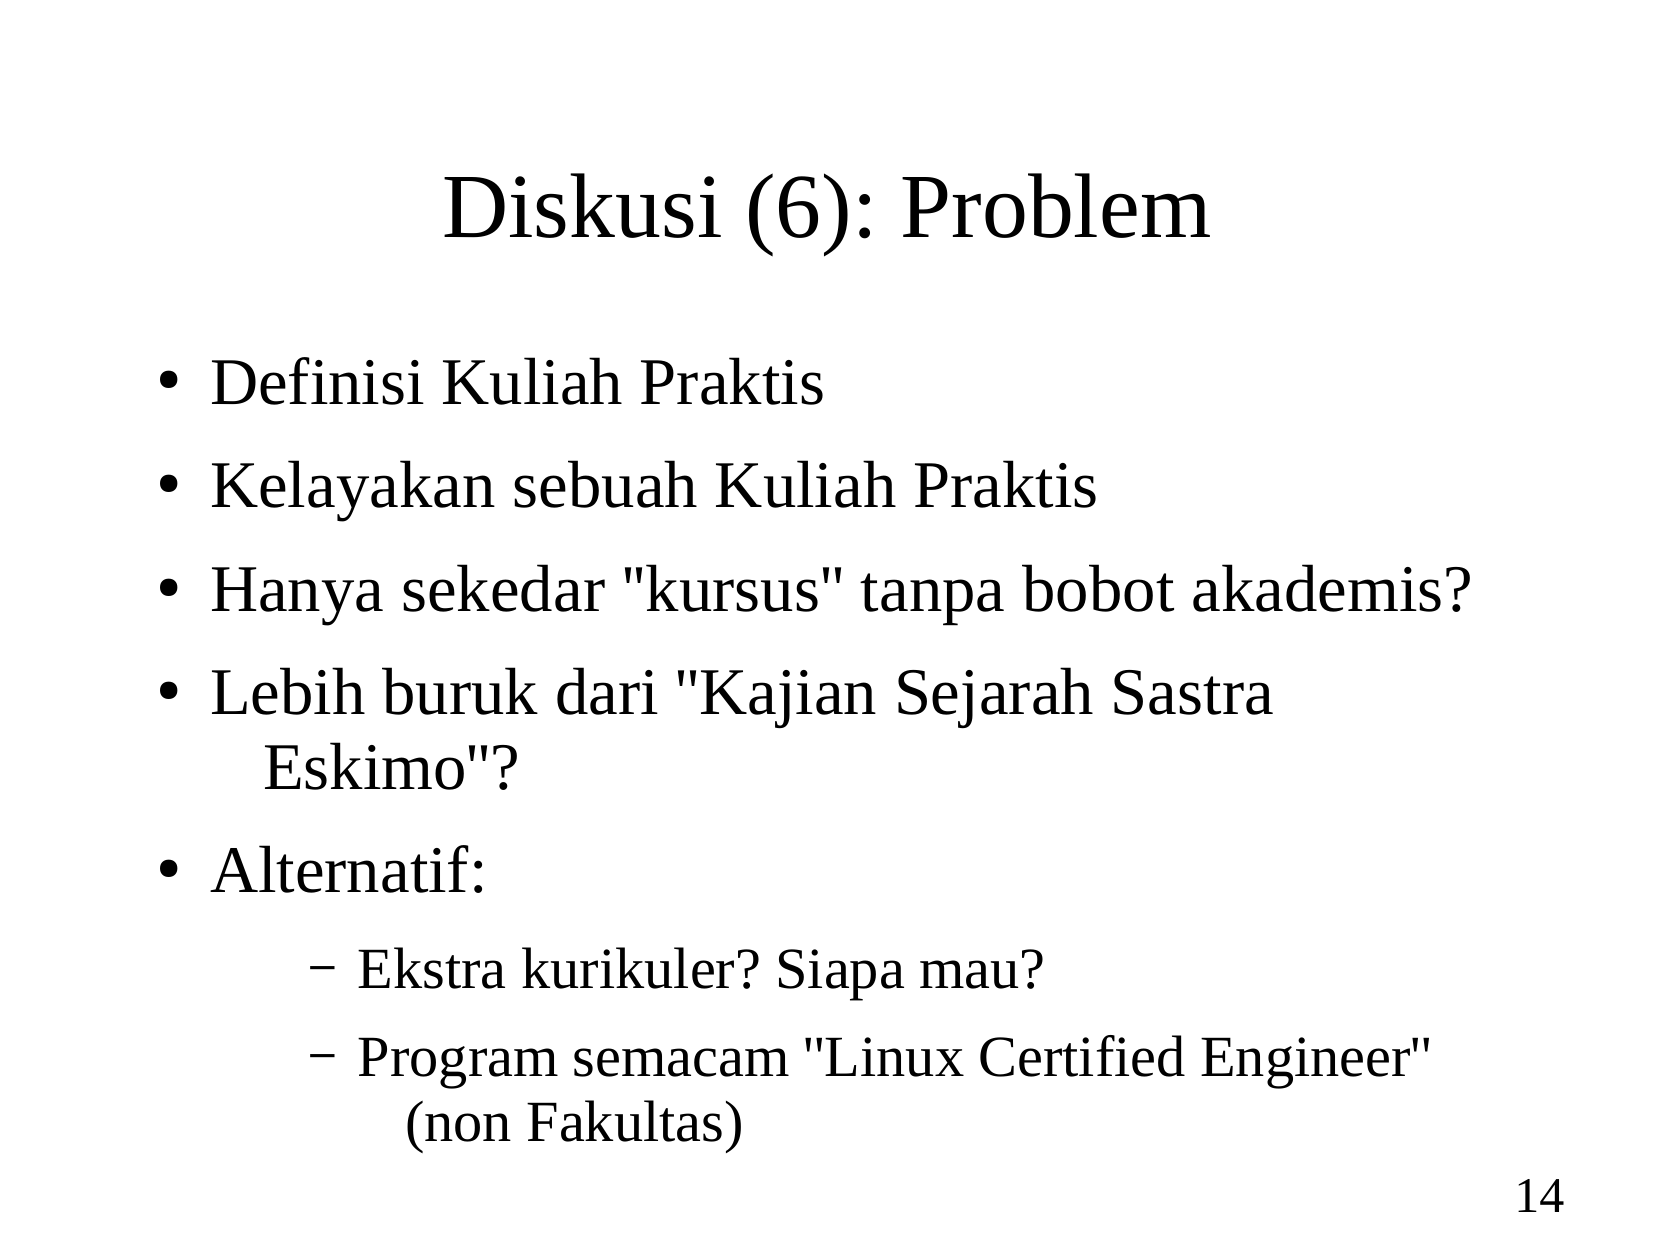

# Diskusi (6): Problem
Definisi Kuliah Praktis
Kelayakan sebuah Kuliah Praktis
Hanya sekedar ''kursus'' tanpa bobot akademis?
Lebih buruk dari ''Kajian Sejarah Sastra Eskimo''?
Alternatif:
Ekstra kurikuler? Siapa mau?
Program semacam ''Linux Certified Engineer'' (non Fakultas)